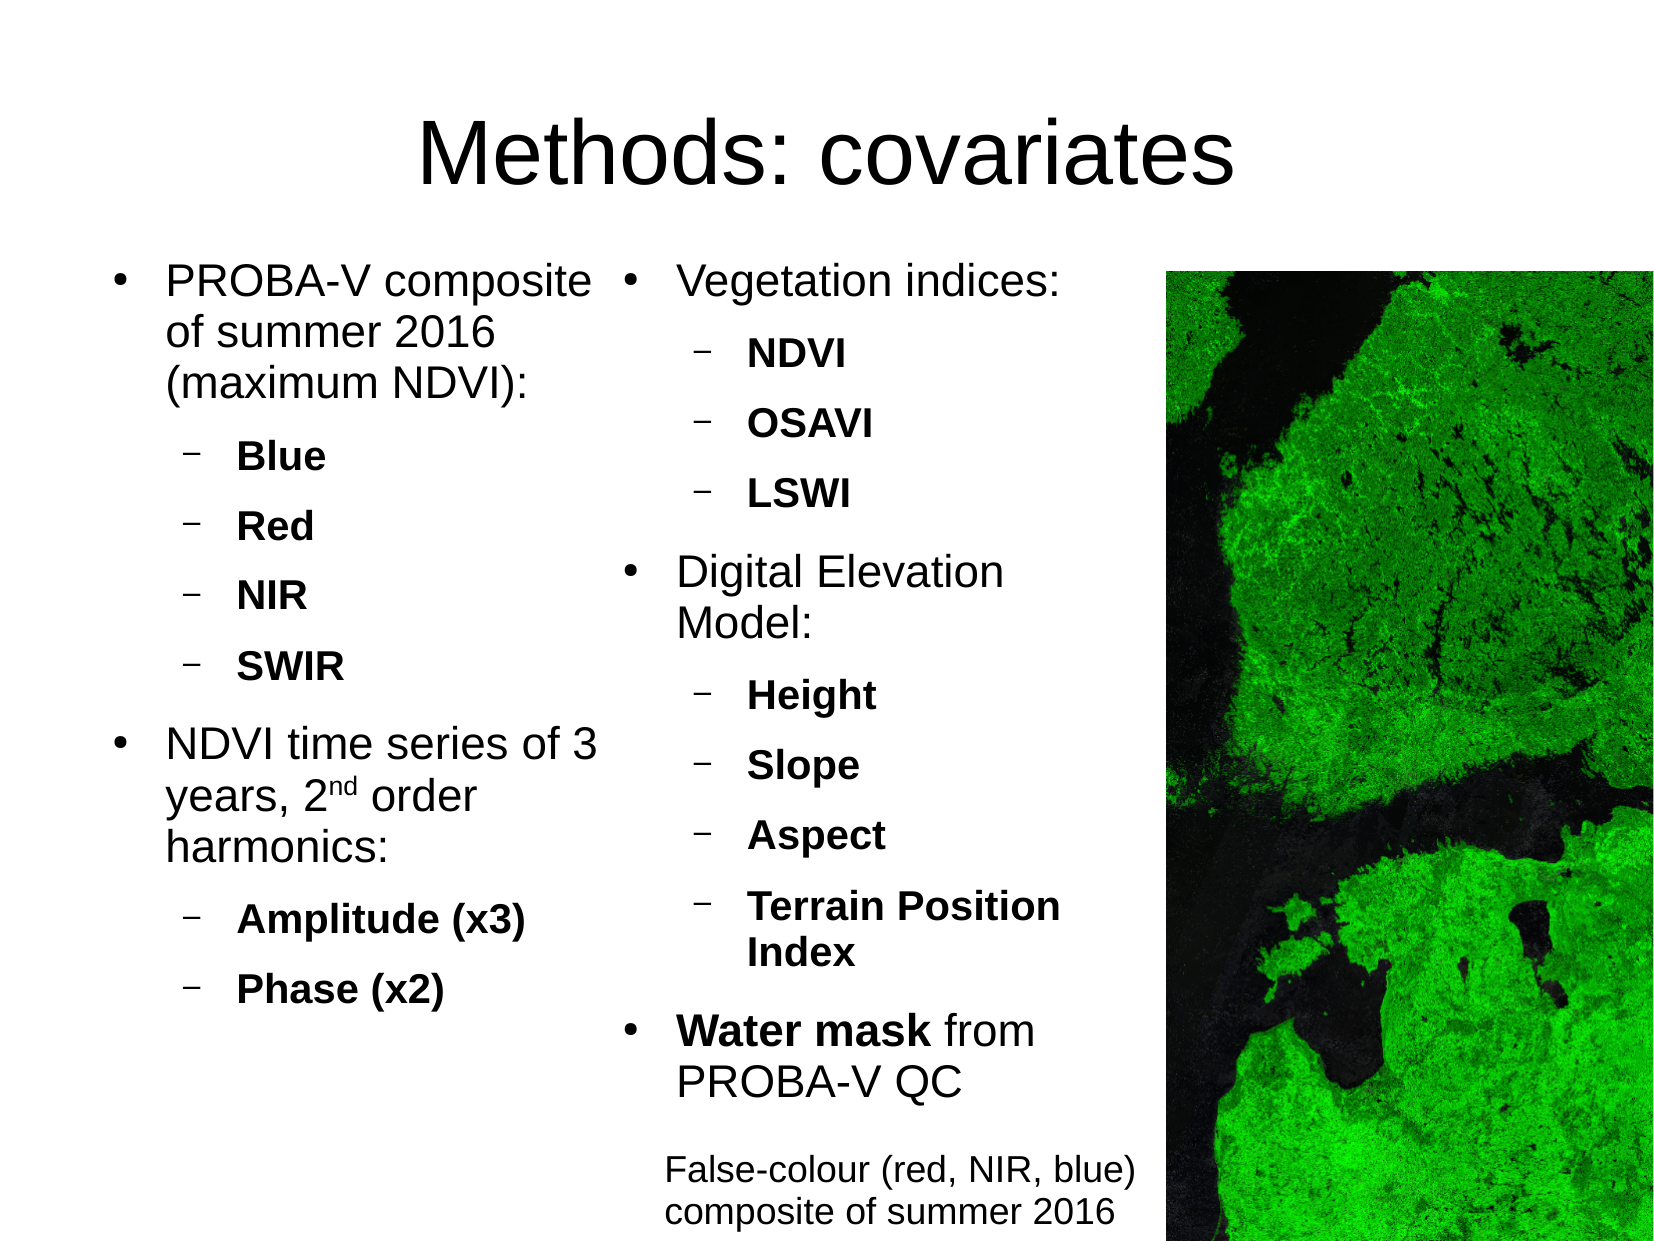

# Methods: covariates
PROBA-V composite of summer 2016 (maximum NDVI):
Blue
Red
NIR
SWIR
NDVI time series of 3 years, 2nd order harmonics:
Amplitude (x3)
Phase (x2)
Vegetation indices:
NDVI
OSAVI
LSWI
Digital Elevation Model:
Height
Slope
Aspect
Terrain Position Index
Water mask from PROBA-V QC
False-colour (red, NIR, blue) composite of summer 2016